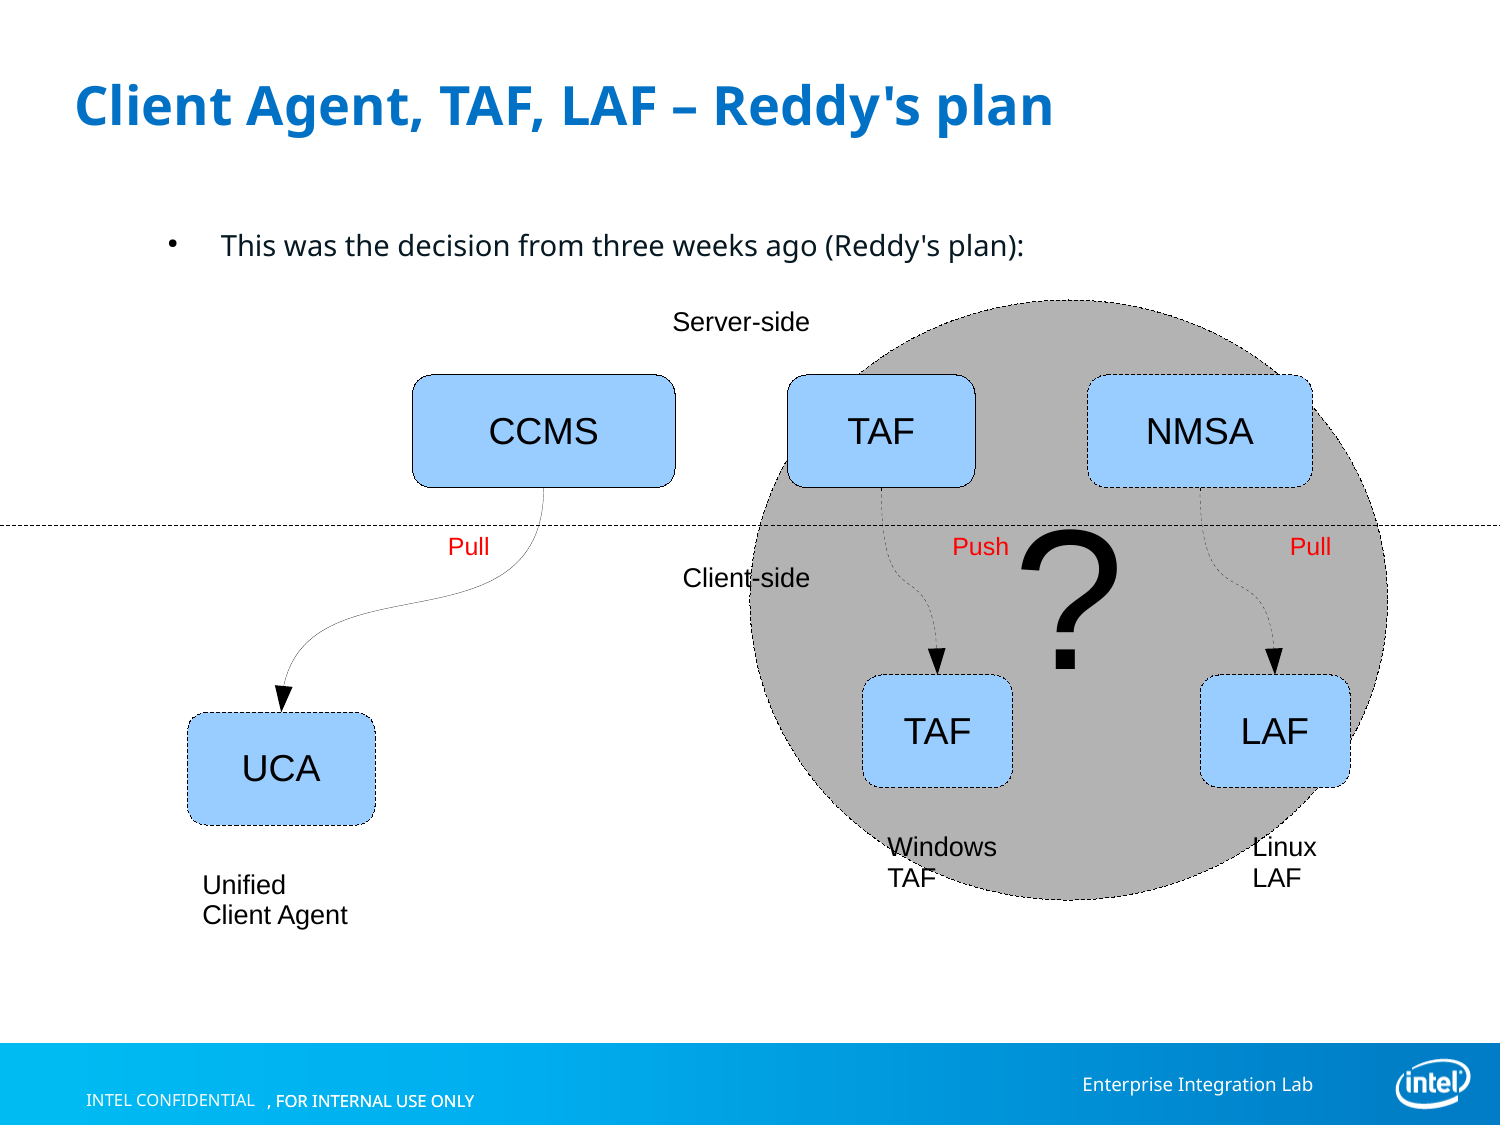

# Client Agent, TAF, LAF – Reddy's plan
This was the decision from three weeks ago (Reddy's plan):
Server-side
?
CCMS
TAF
NMSA
Pull
Push
Pull
Client-side
TAF
LAF
UCA
Windows
TAF
Linux
LAF
Unified
Client Agent